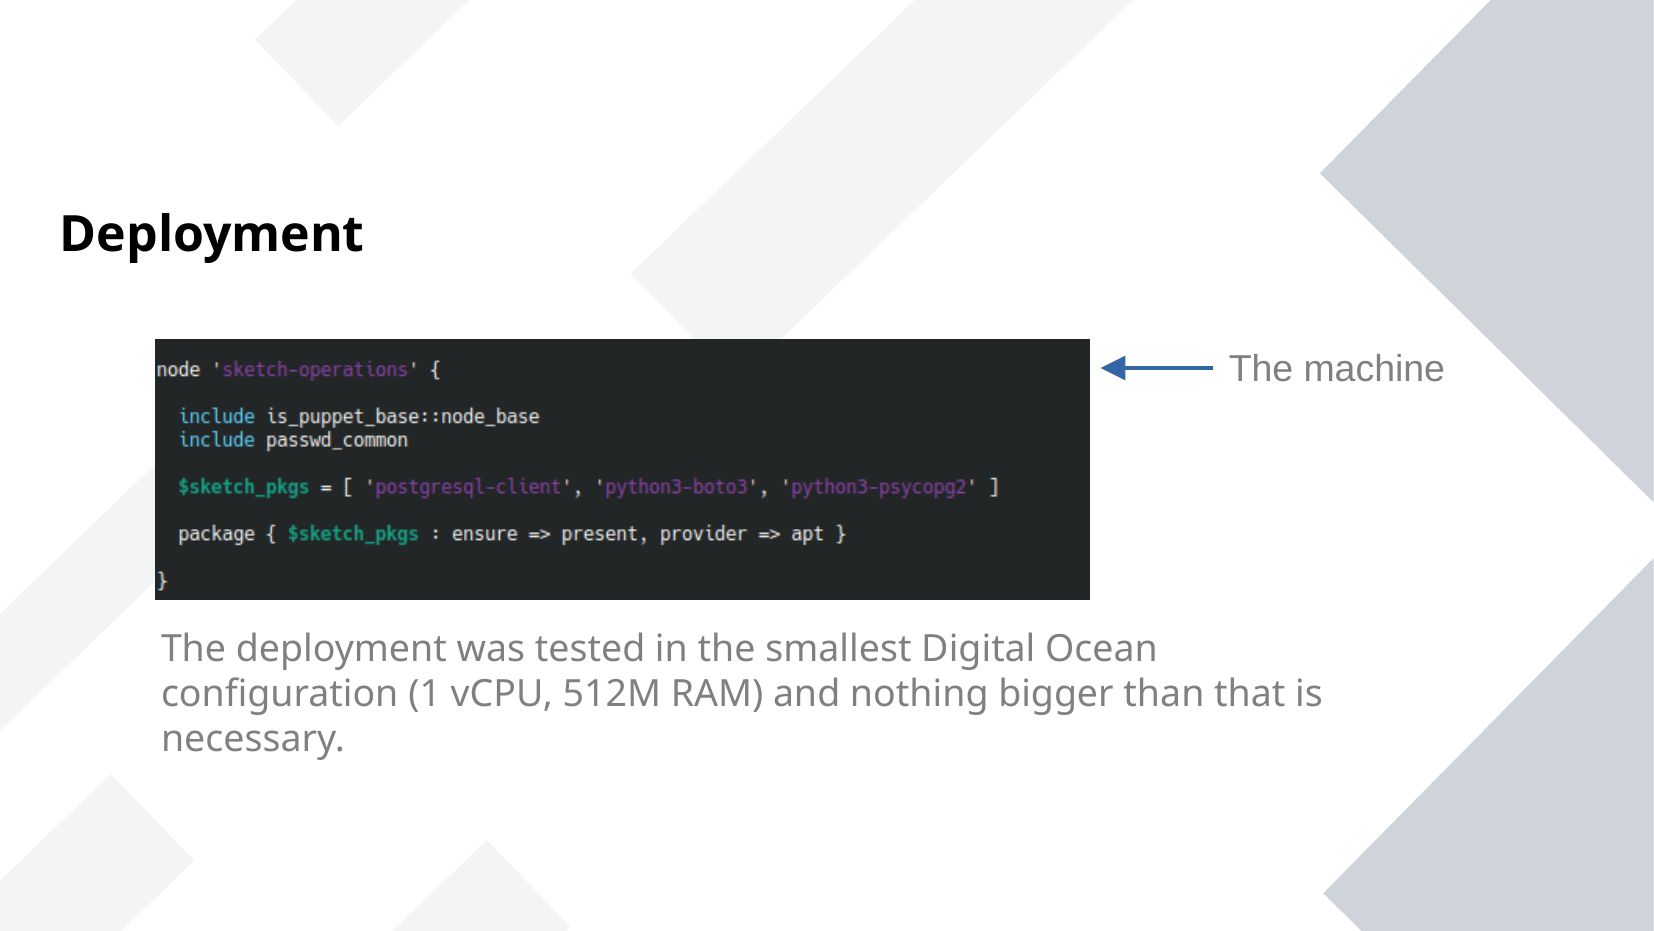

Deployment
The machine
The deployment was tested in the smallest Digital Ocean configuration (1 vCPU, 512M RAM) and nothing bigger than that is necessary.